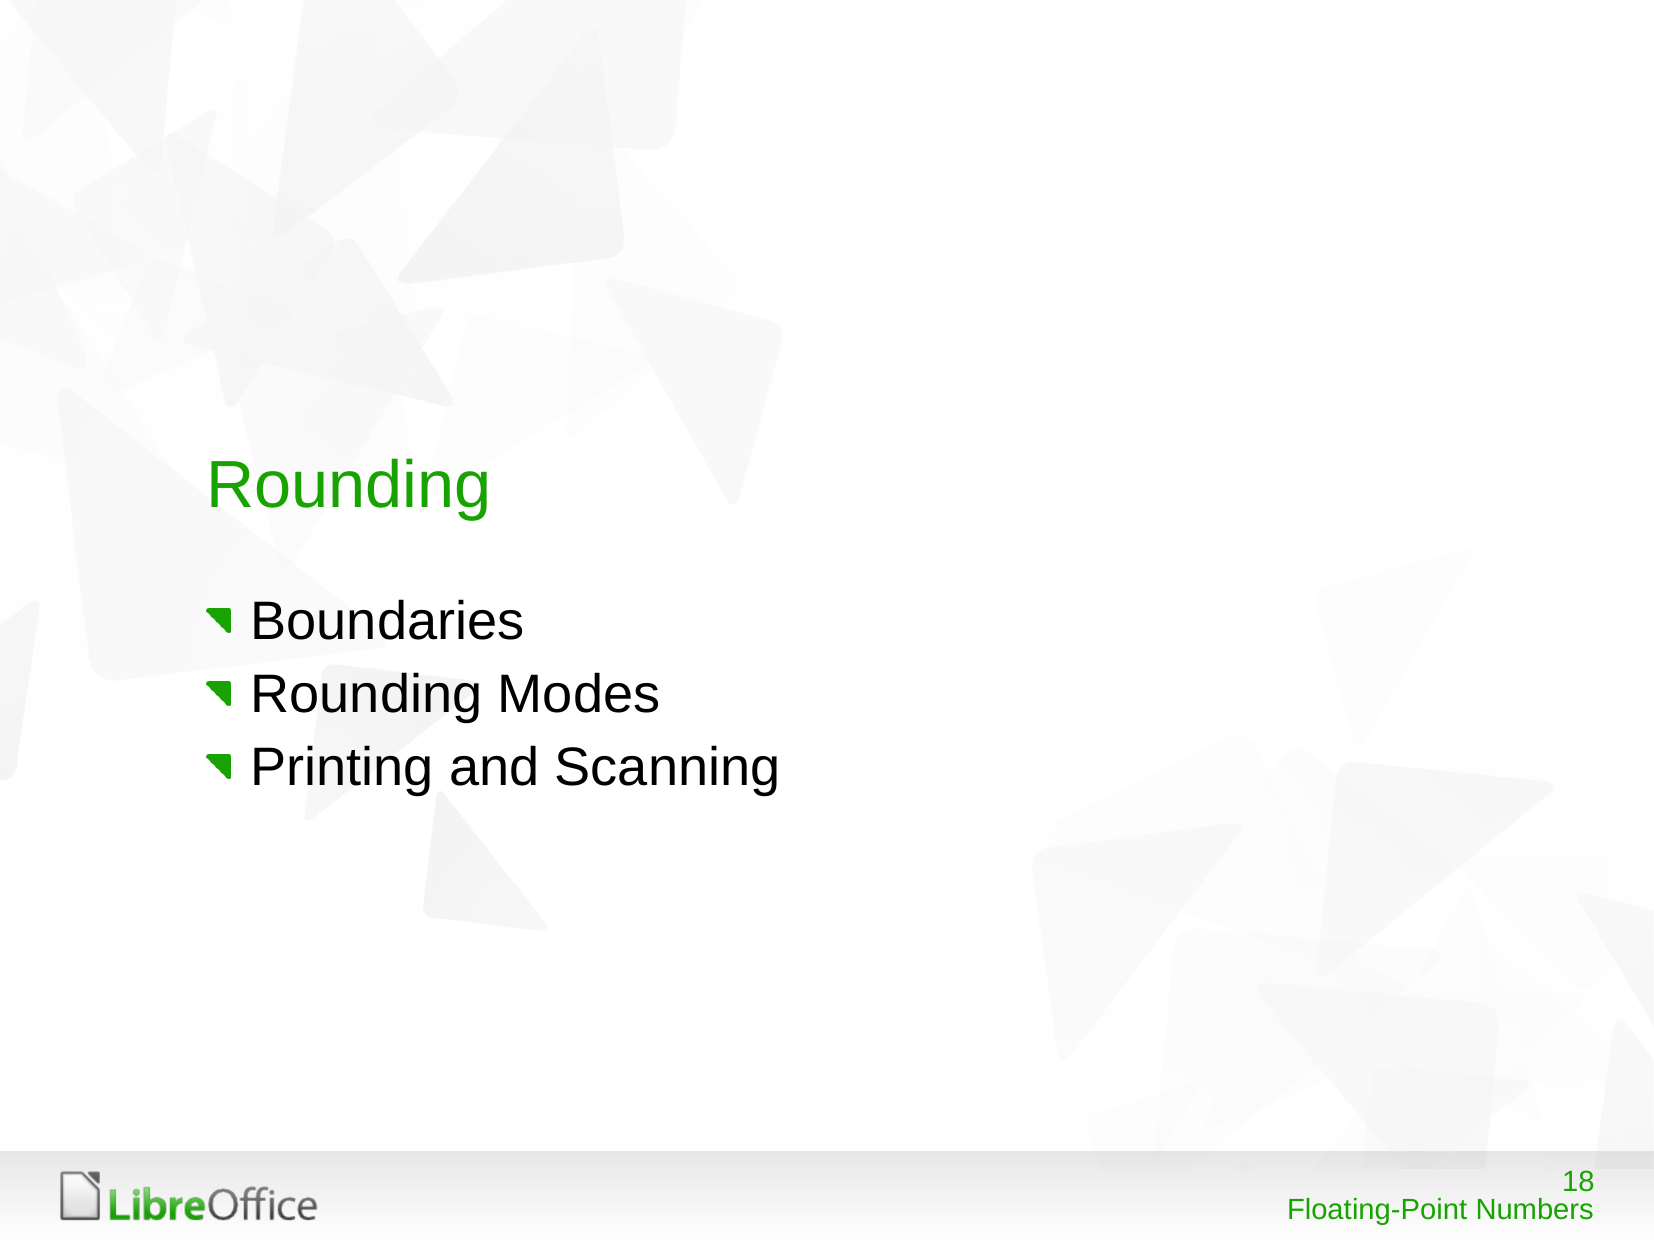

# Rounding
Boundaries
Rounding Modes
Printing and Scanning
18
Floating-Point Numbers